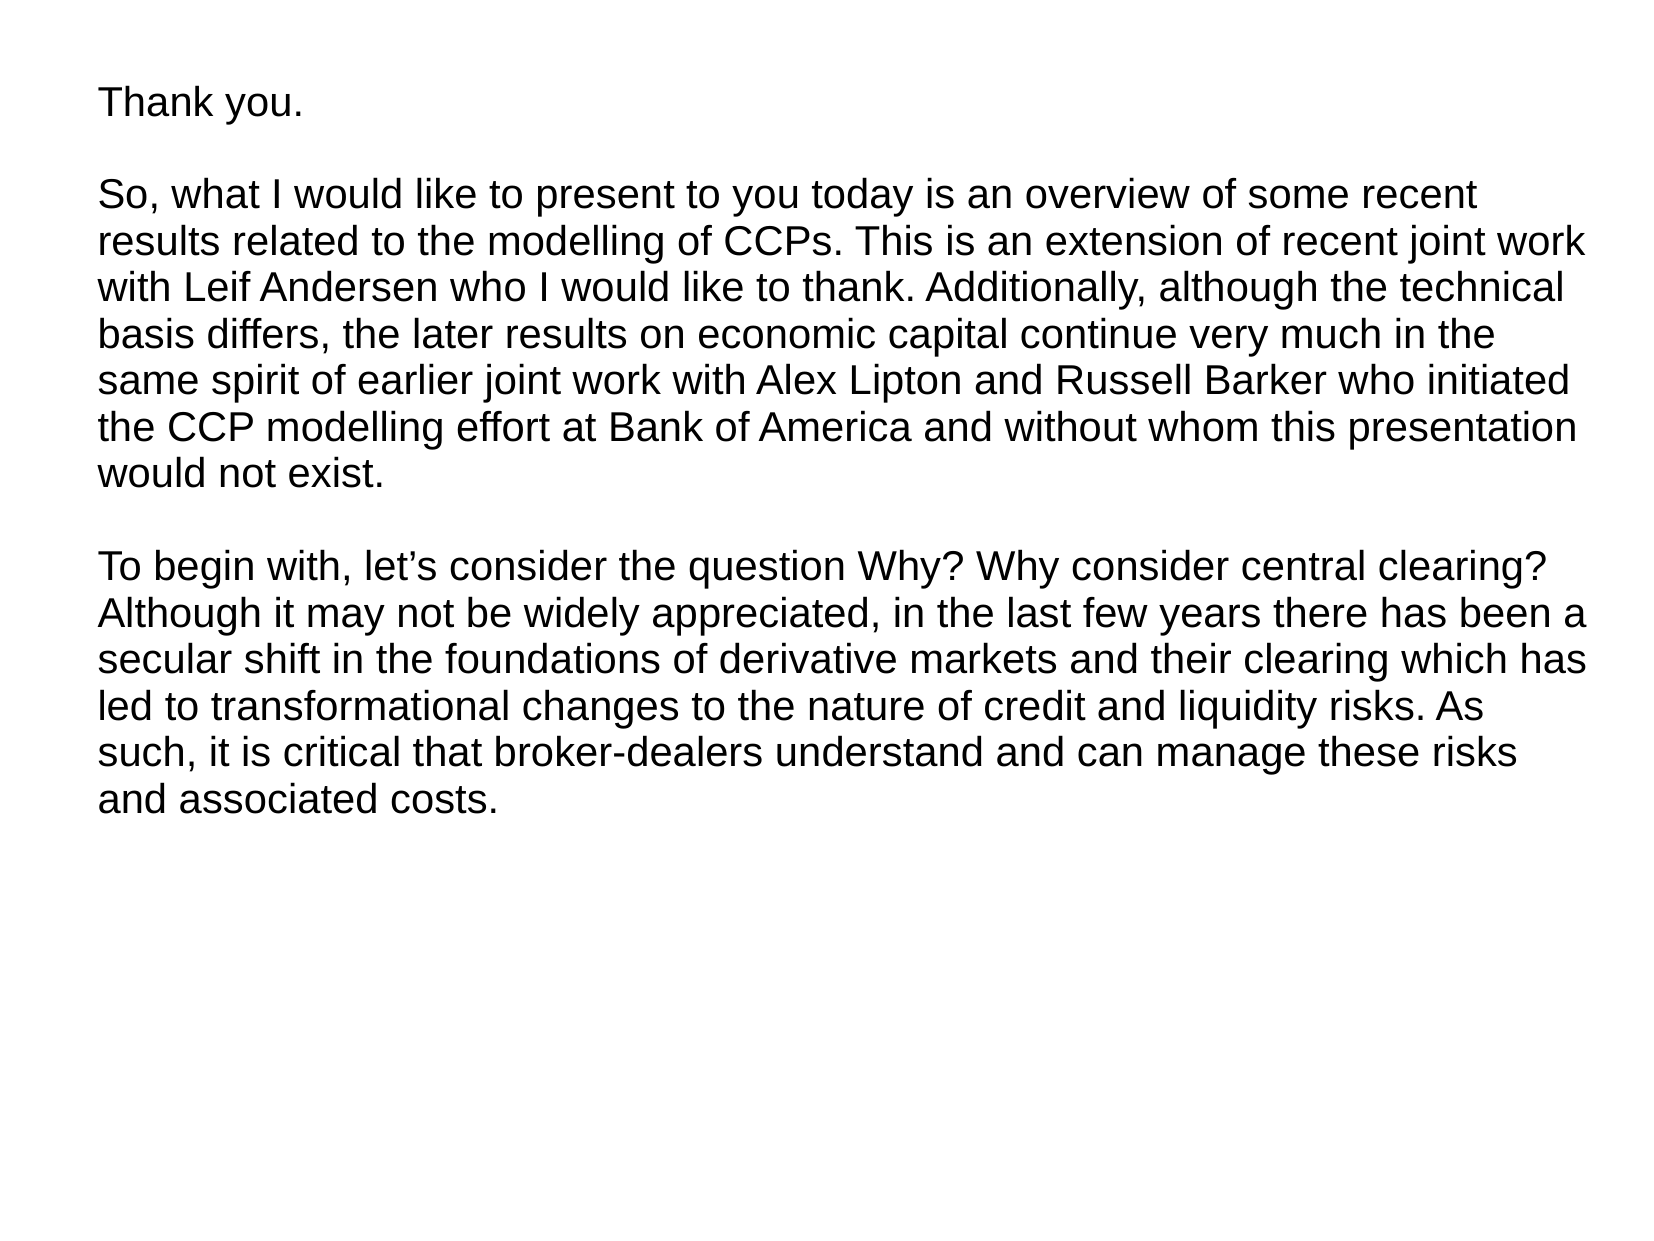

Thank you.
So, what I would like to present to you today is an overview of some recent results related to the modelling of CCPs. This is an extension of recent joint work with Leif Andersen who I would like to thank. Additionally, although the technical basis differs, the later results on economic capital continue very much in the same spirit of earlier joint work with Alex Lipton and Russell Barker who initiated the CCP modelling effort at Bank of America and without whom this presentation would not exist.
To begin with, let’s consider the question Why? Why consider central clearing?
Although it may not be widely appreciated, in the last few years there has been a secular shift in the foundations of derivative markets and their clearing which has led to transformational changes to the nature of credit and liquidity risks. As such, it is critical that broker-dealers understand and can manage these risks and associated costs.